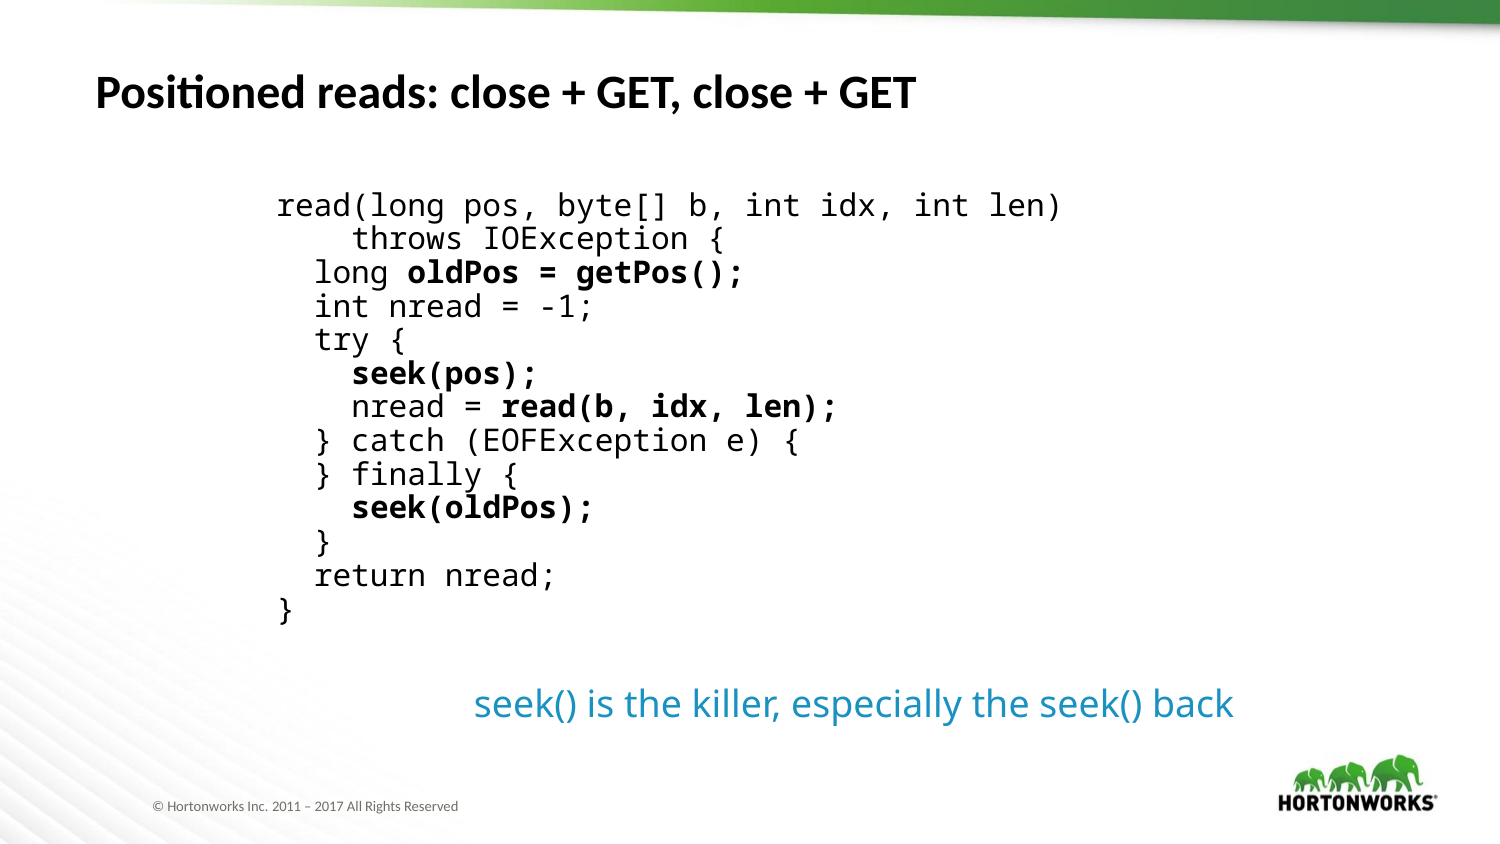

# Positioned reads: close + GET, close + GET
read(long pos, byte[] b, int idx, int len)
 throws IOException {
 long oldPos = getPos();
 int nread = -1;
 try {
 seek(pos);
 nread = read(b, idx, len);
 } catch (EOFException e) {
 } finally {
 seek(oldPos);
 }
 return nread;
}
seek() is the killer, especially the seek() back